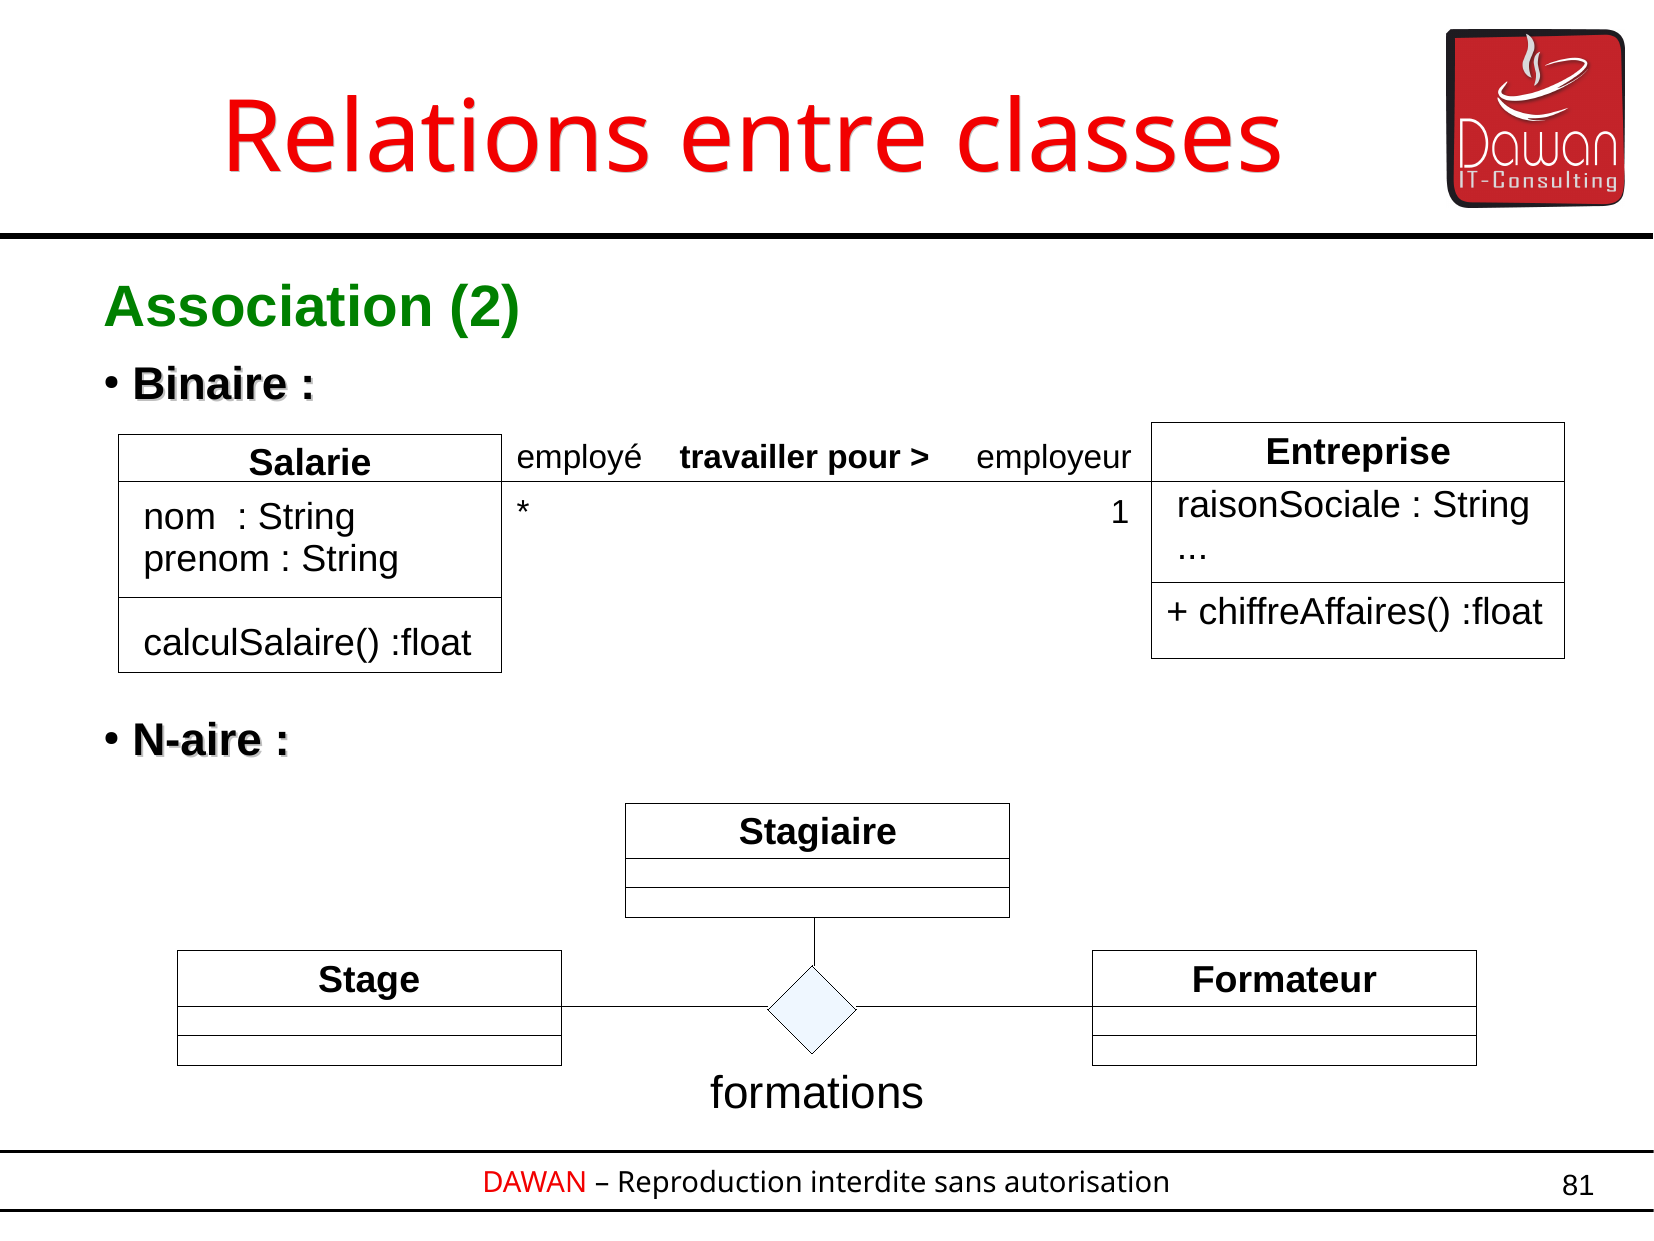

# Relations entre classes
Association (2)
 Binaire :
Entreprise
 raisonSociale : String
 ...
+ chiffreAffaires() :float
employé travailler pour > employeur
* 1
Salarie
 nom : String
 prenom : String
 calculSalaire() :float
 N-aire :
Stagiaire
Stage
Formateur
formations
81